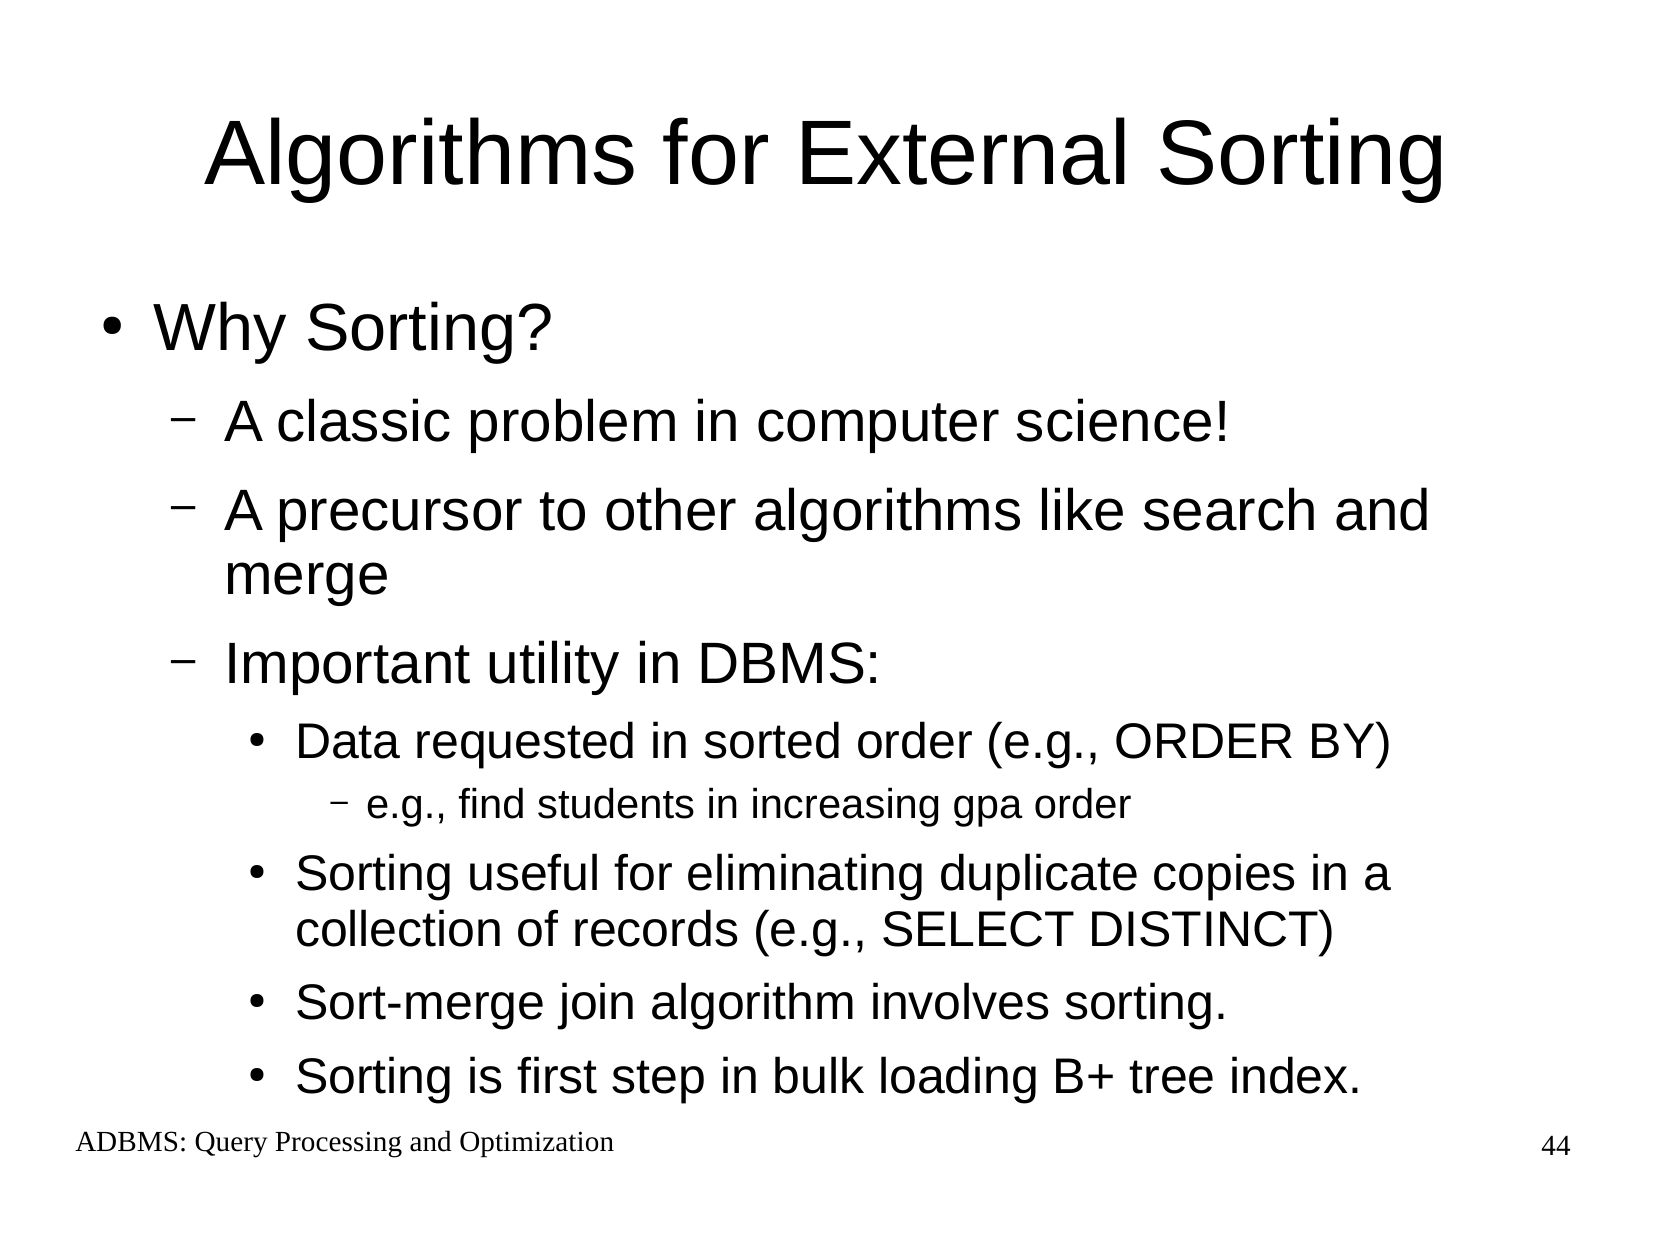

# Algorithms for External Sorting
Why Sorting?
A classic problem in computer science!
A precursor to other algorithms like search and merge
Important utility in DBMS:
Data requested in sorted order (e.g., ORDER BY)
e.g., find students in increasing gpa order
Sorting useful for eliminating duplicate copies in a collection of records (e.g., SELECT DISTINCT)
Sort-merge join algorithm involves sorting.
Sorting is first step in bulk loading B+ tree index.